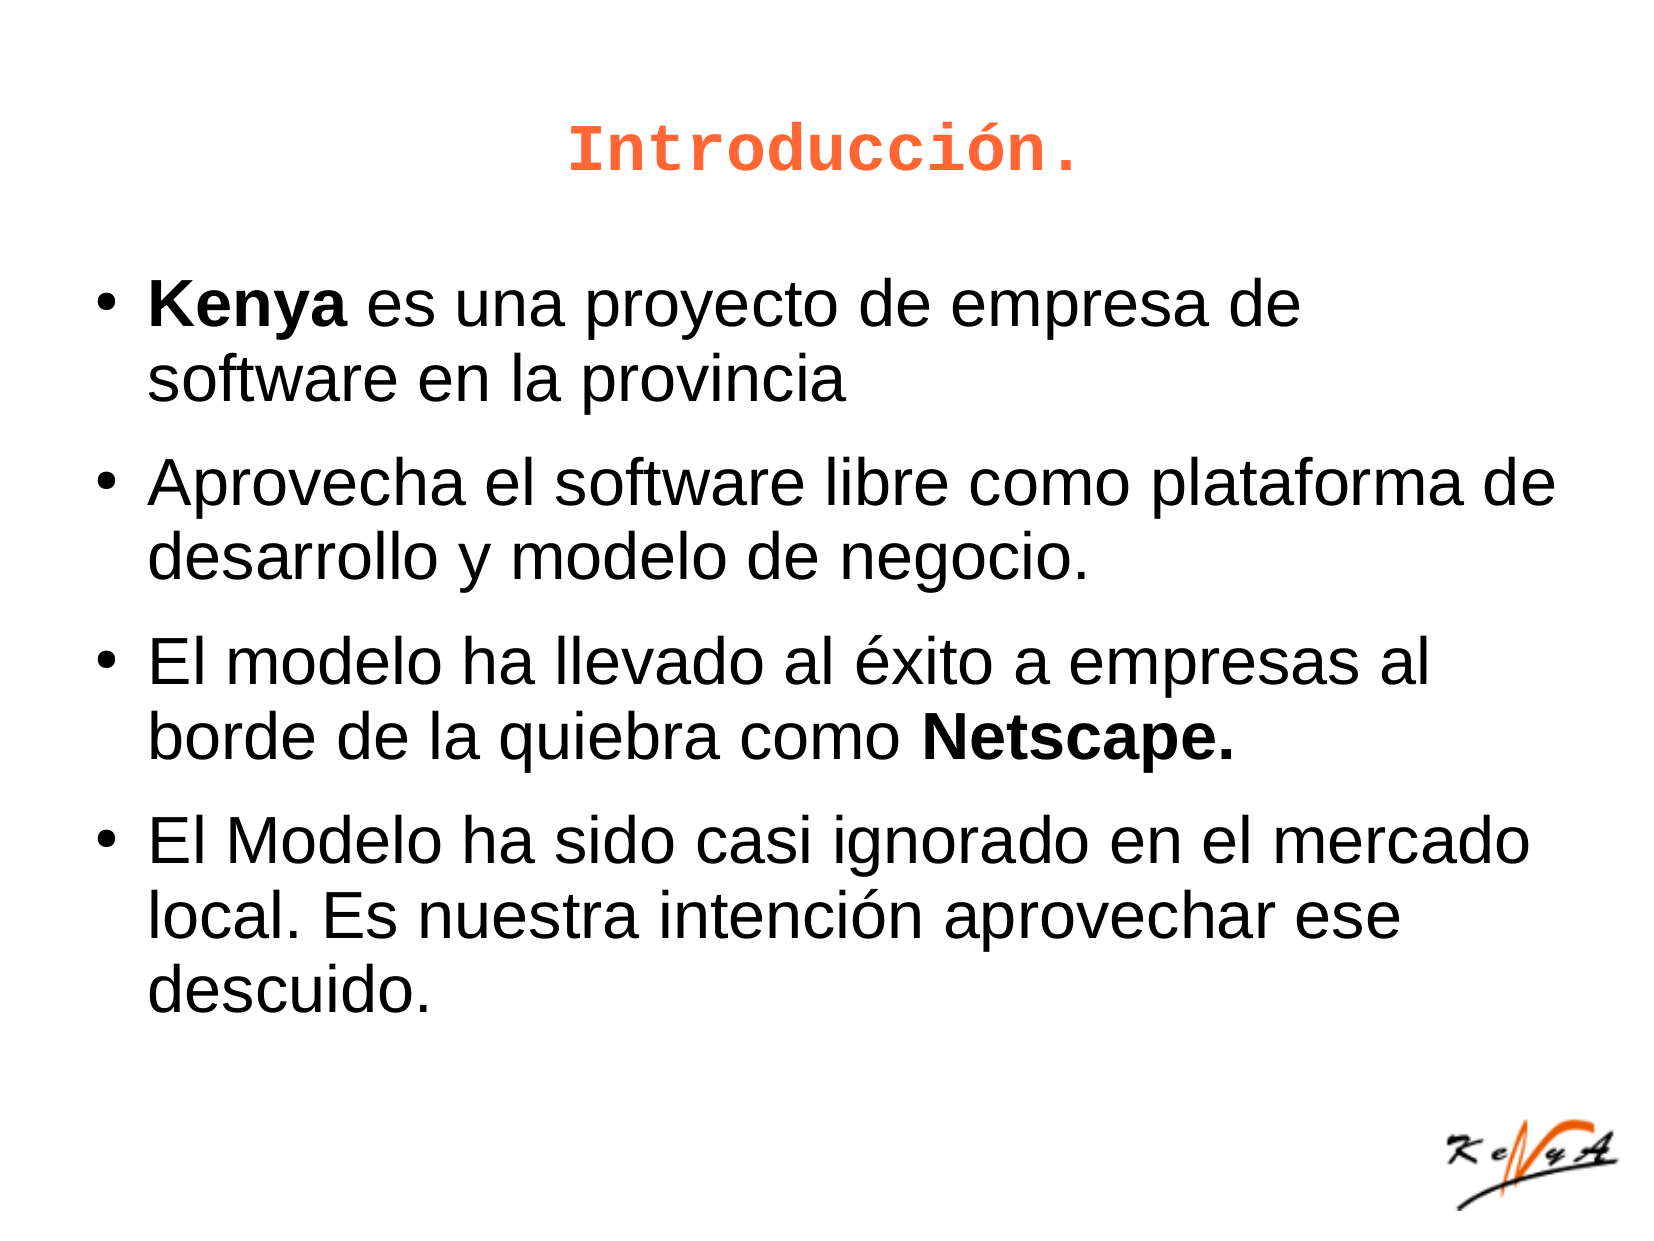

# Introducción.
Kenya es una proyecto de empresa de software en la provincia
Aprovecha el software libre como plataforma de desarrollo y modelo de negocio.
El modelo ha llevado al éxito a empresas al borde de la quiebra como Netscape.
El Modelo ha sido casi ignorado en el mercado local. Es nuestra intención aprovechar ese descuido.